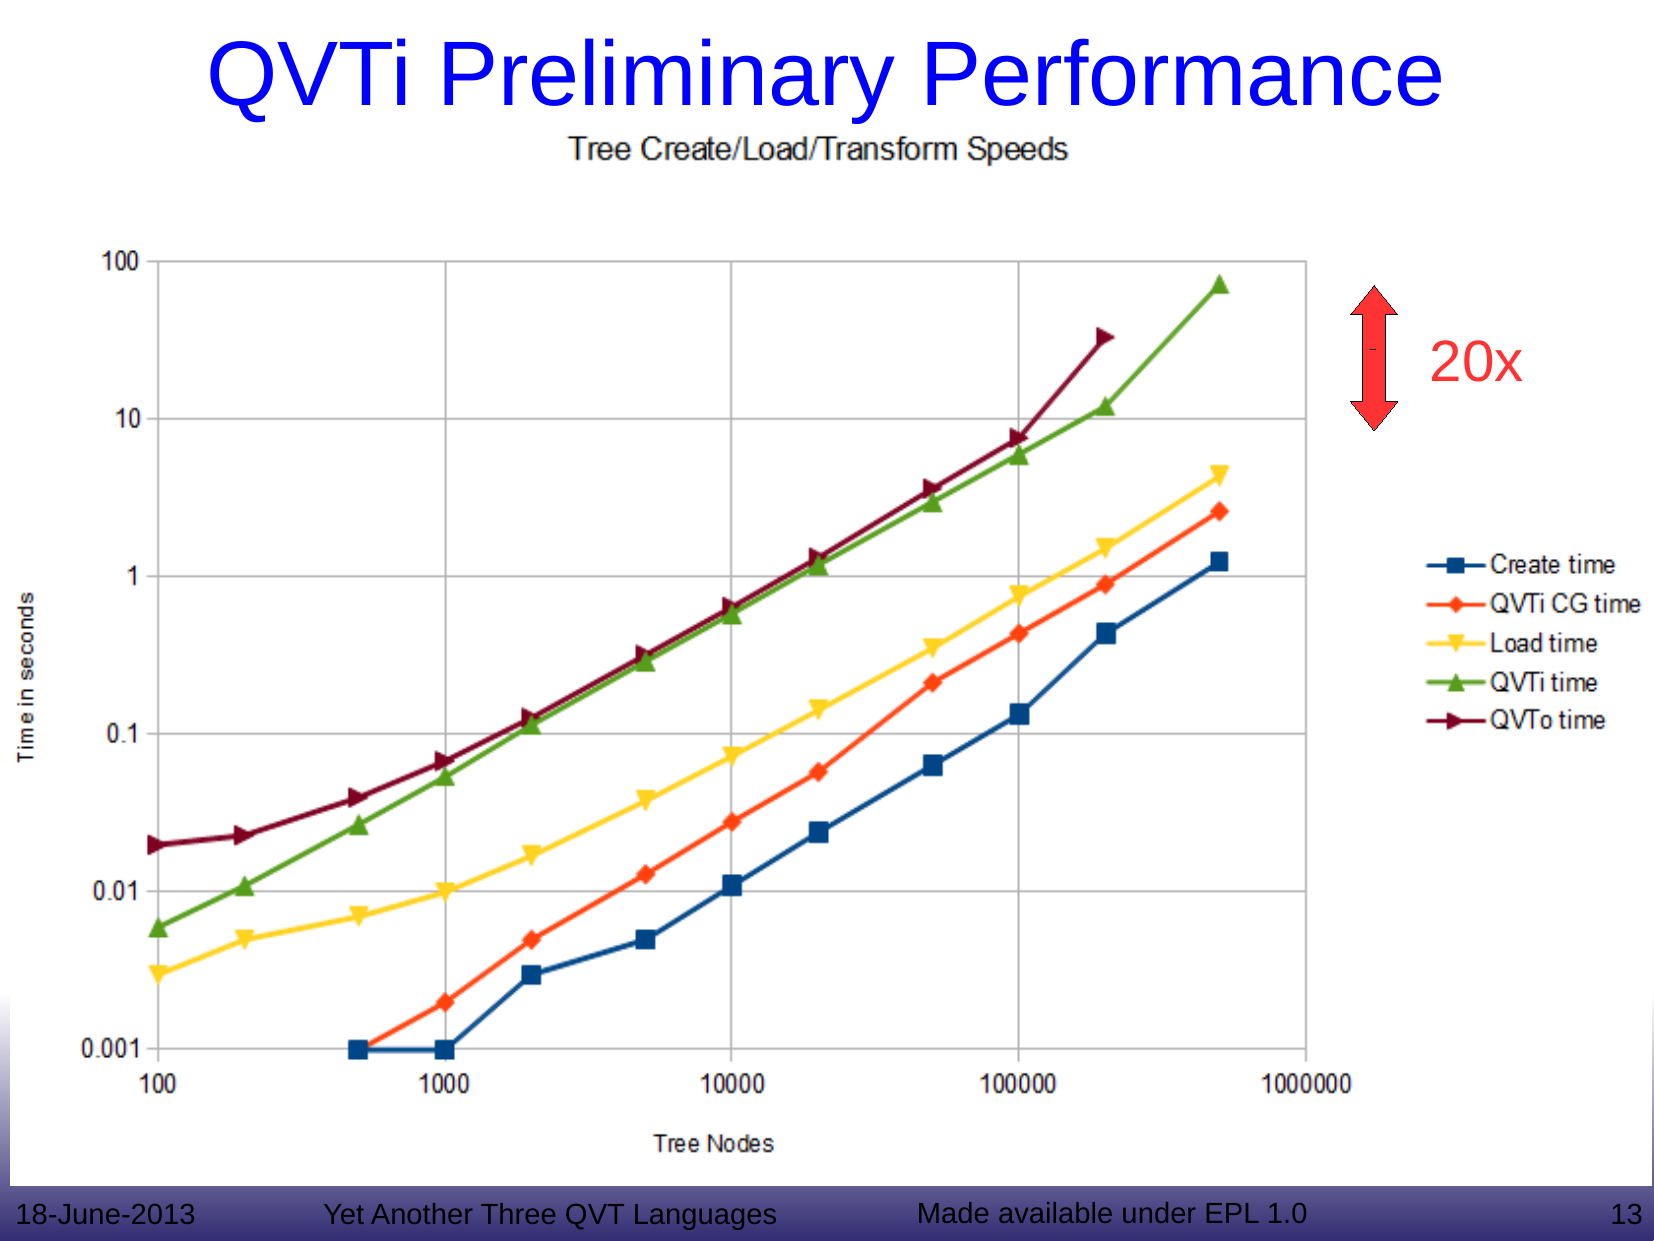

# QVTi Preliminary Performance
20x
18-June-2013
Yet Another Three QVT Languages
13